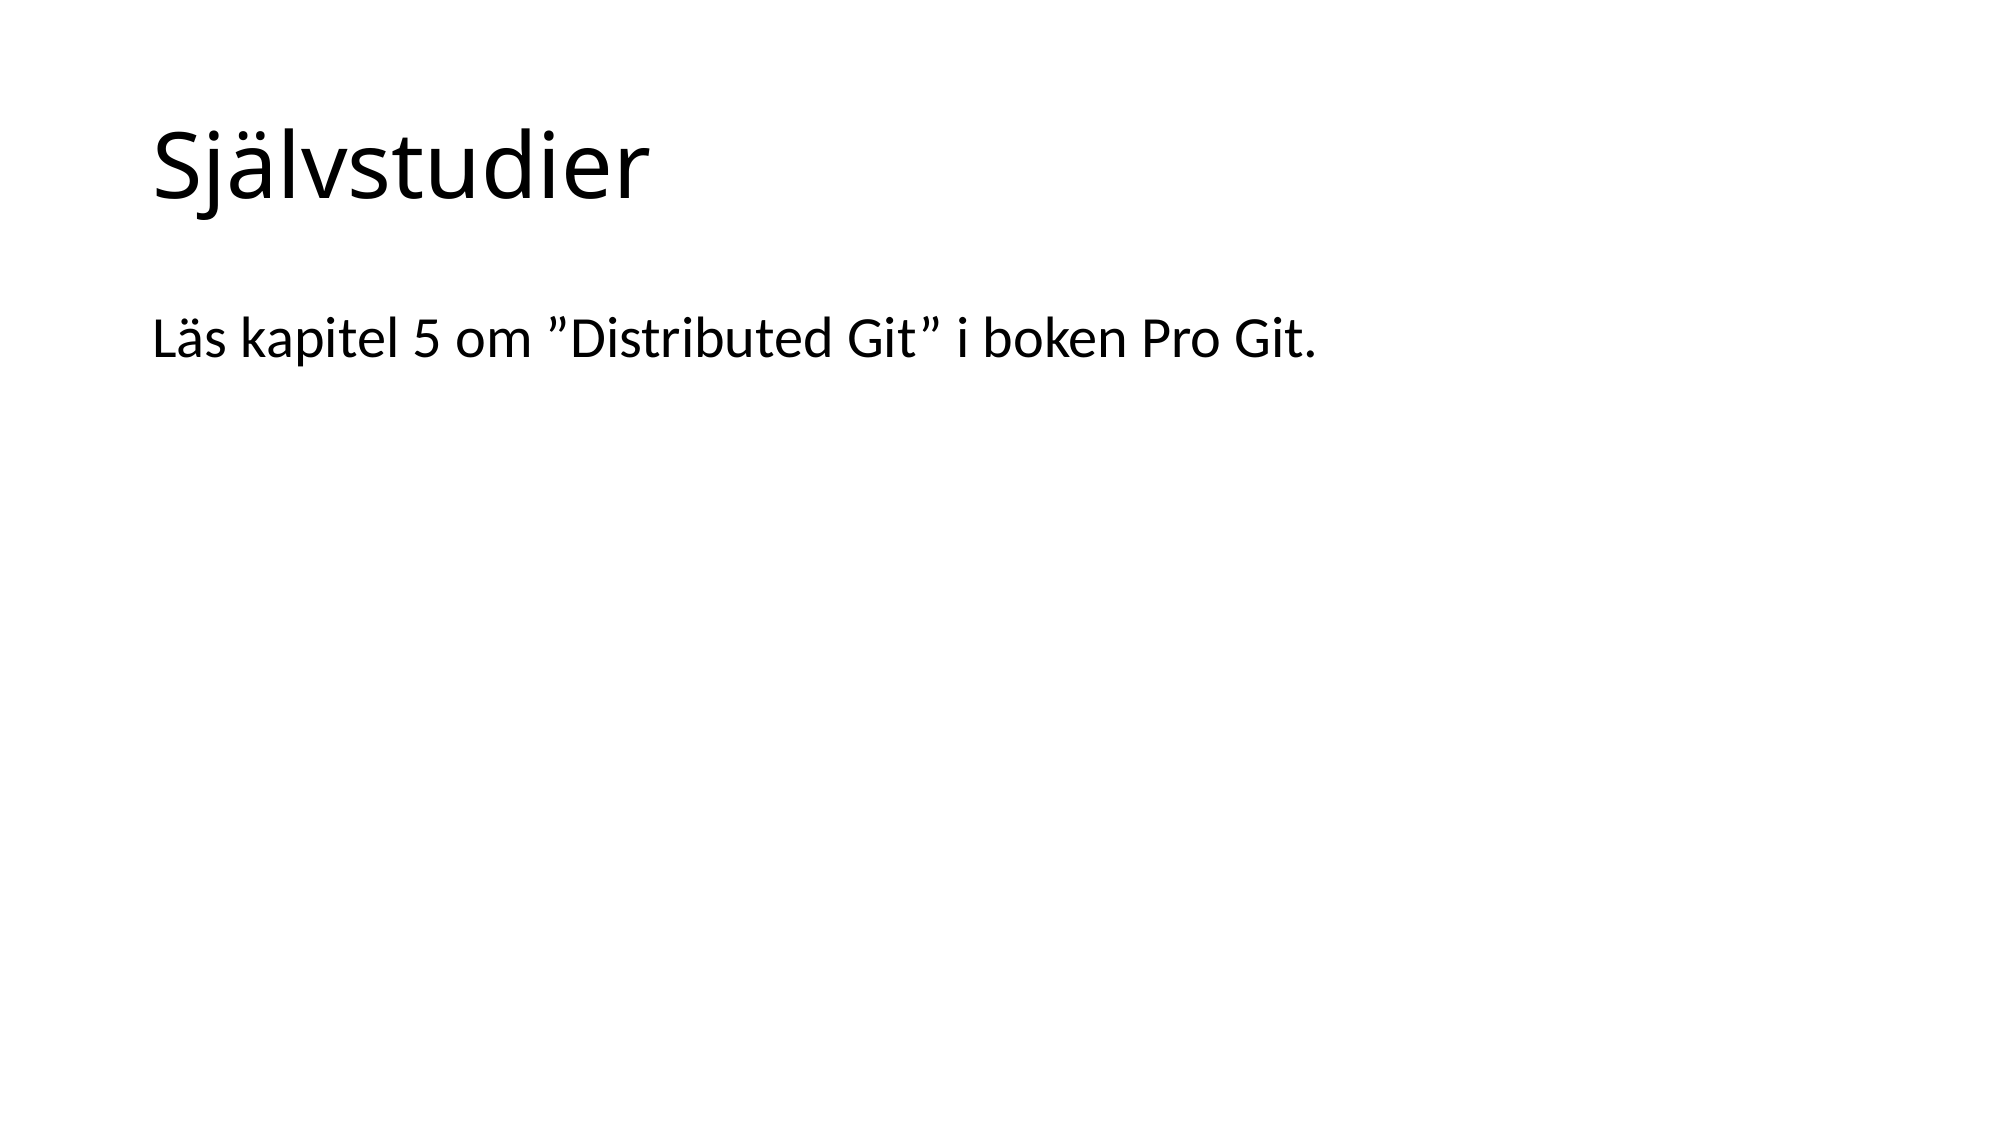

# Självstudier
Läs kapitel 5 om ”Distributed Git” i boken Pro Git.